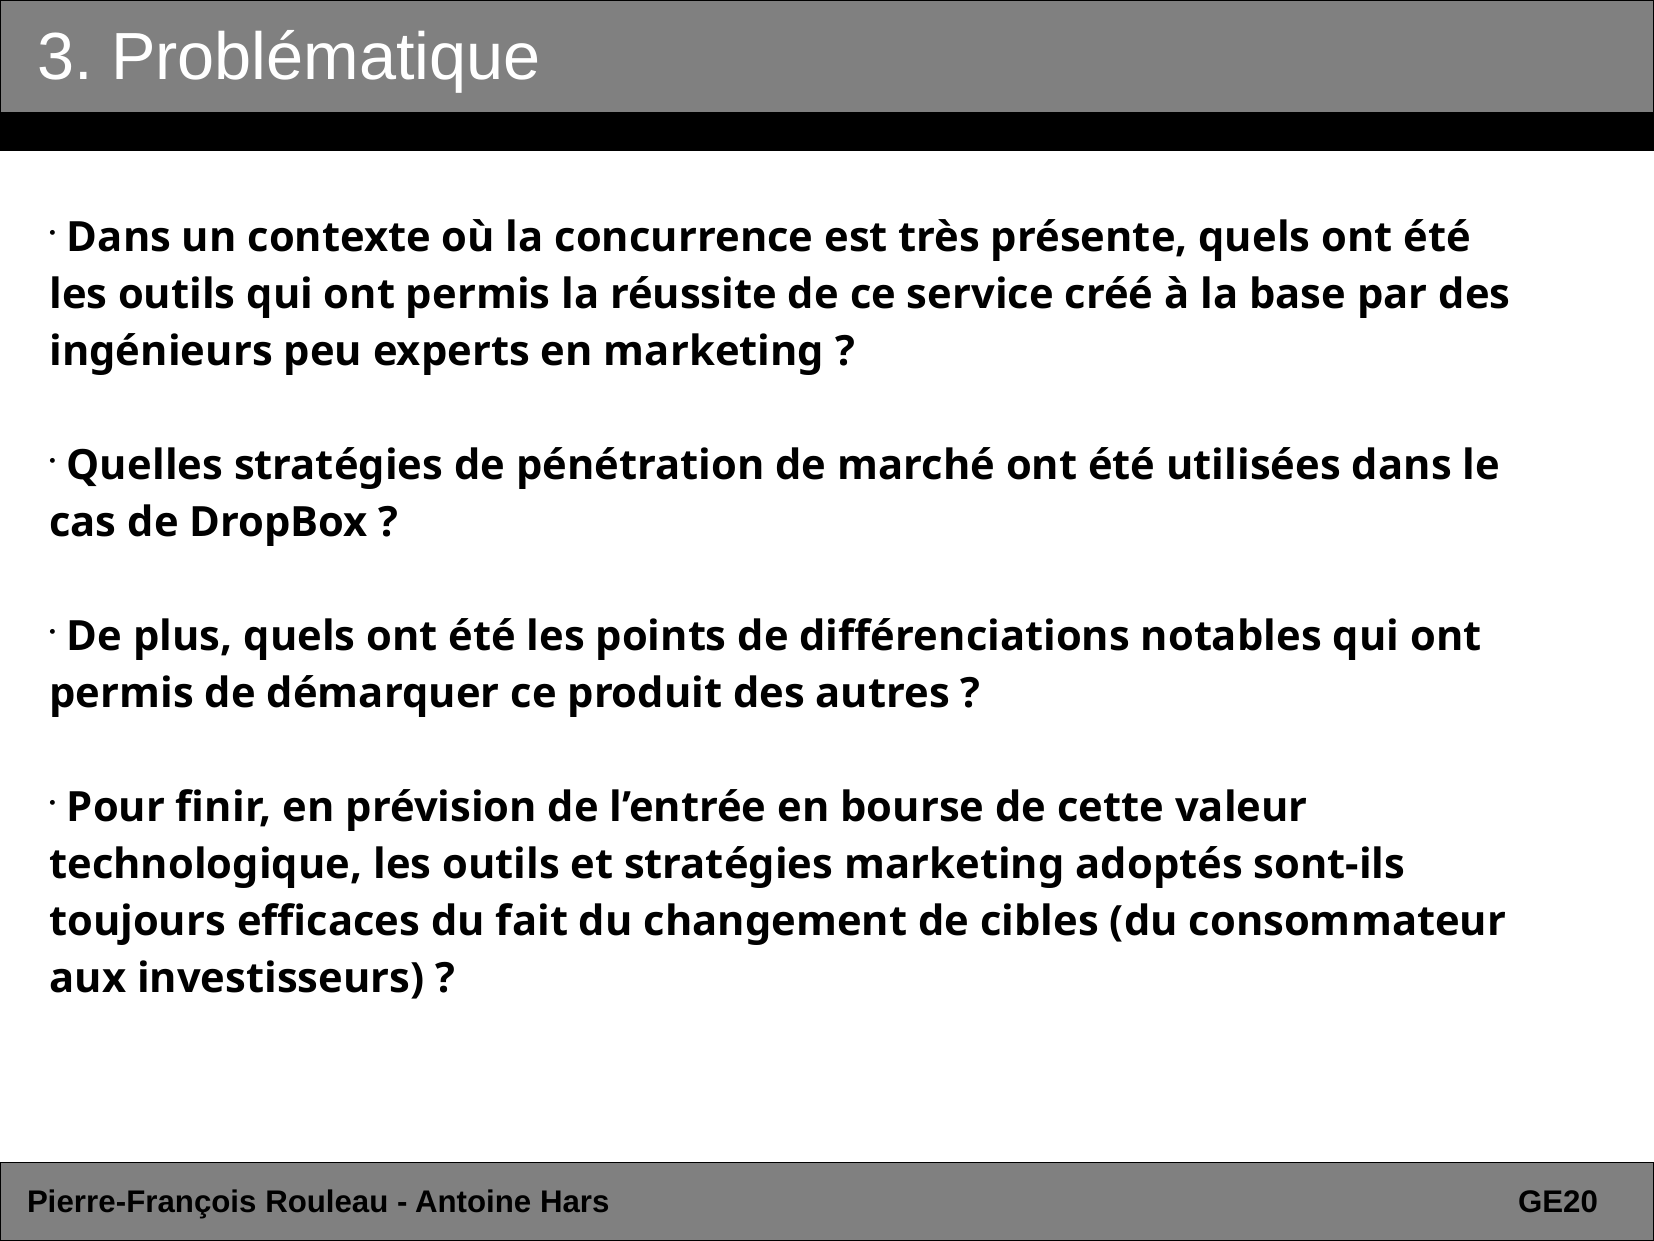

3. Problématique
# Dans un contexte où la concurrence est très présente, quels ont été les outils qui ont permis la réussite de ce service créé à la base par des ingénieurs peu experts en marketing ?
 Quelles stratégies de pénétration de marché ont été utilisées dans le cas de DropBox ?
 De plus, quels ont été les points de différenciations notables qui ont permis de démarquer ce produit des autres ?
 Pour finir, en prévision de l’entrée en bourse de cette valeur technologique, les outils et stratégies marketing adoptés sont-ils toujours efficaces du fait du changement de cibles (du consommateur aux investisseurs) ?
Pierre-François Rouleau - Antoine Hars
GE20